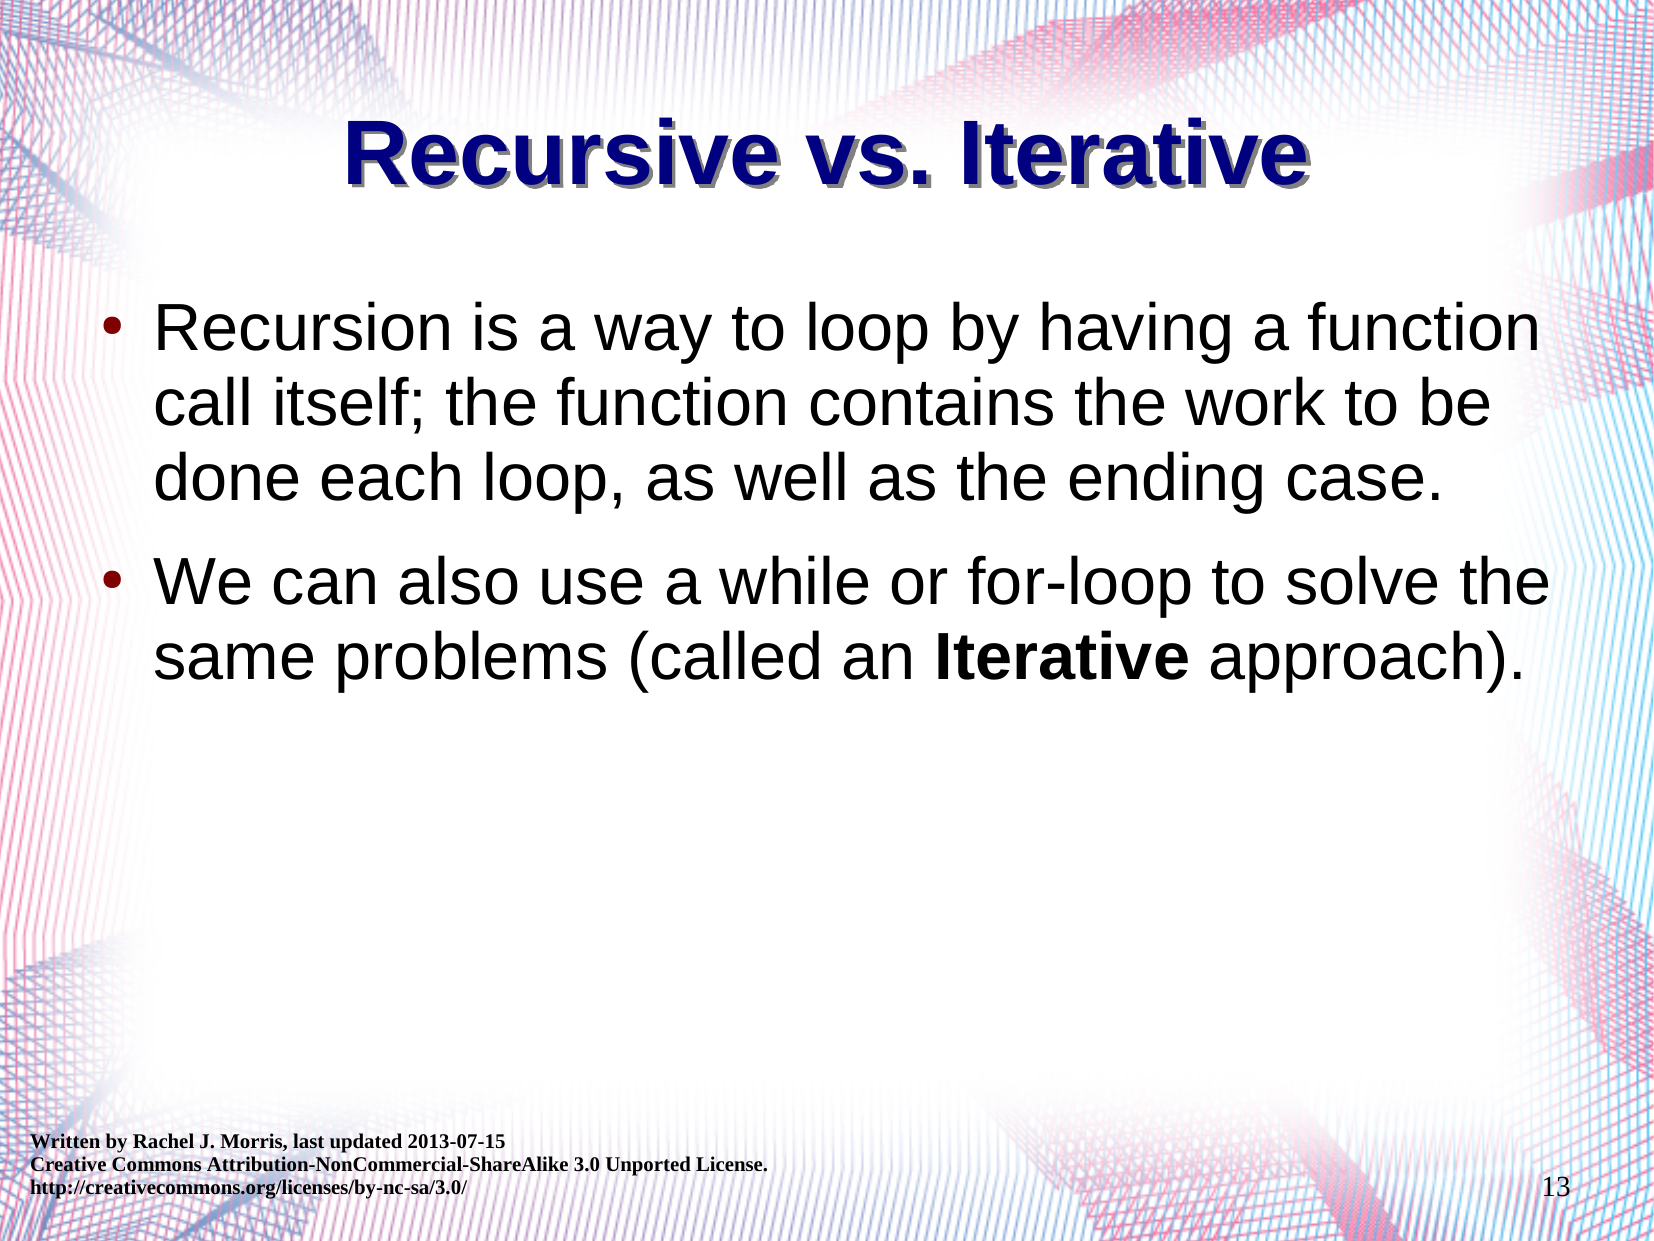

# Recursive vs. Iterative
Recursion is a way to loop by having a function call itself; the function contains the work to be done each loop, as well as the ending case.
We can also use a while or for-loop to solve the same problems (called an Iterative approach).
13